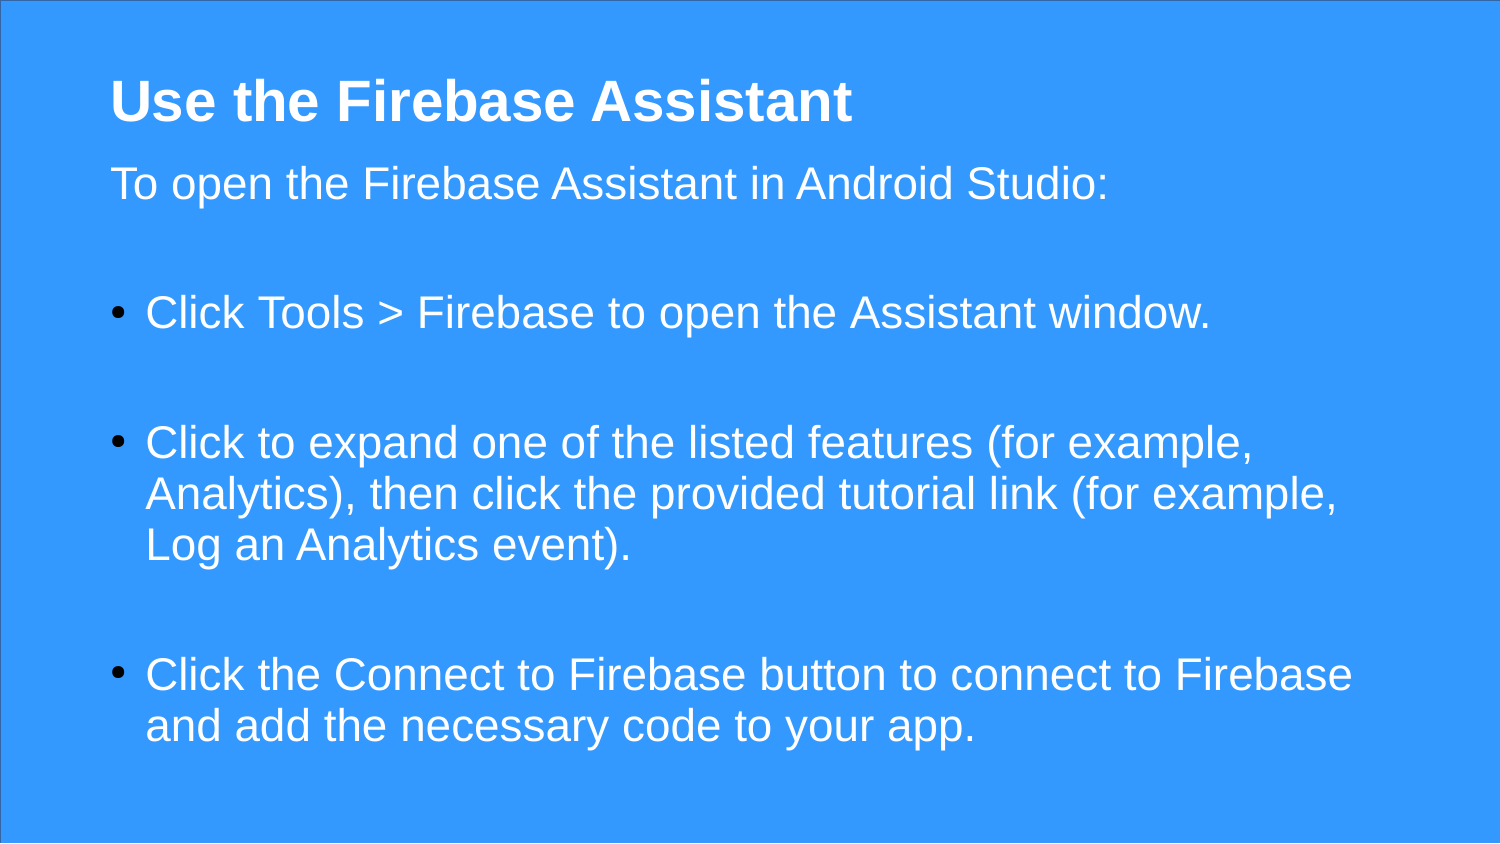

Use the Firebase Assistant
To open the Firebase Assistant in Android Studio:
Click Tools > Firebase to open the Assistant window.
Click to expand one of the listed features (for example, Analytics), then click the provided tutorial link (for example, Log an Analytics event).
Click the Connect to Firebase button to connect to Firebase and add the necessary code to your app.